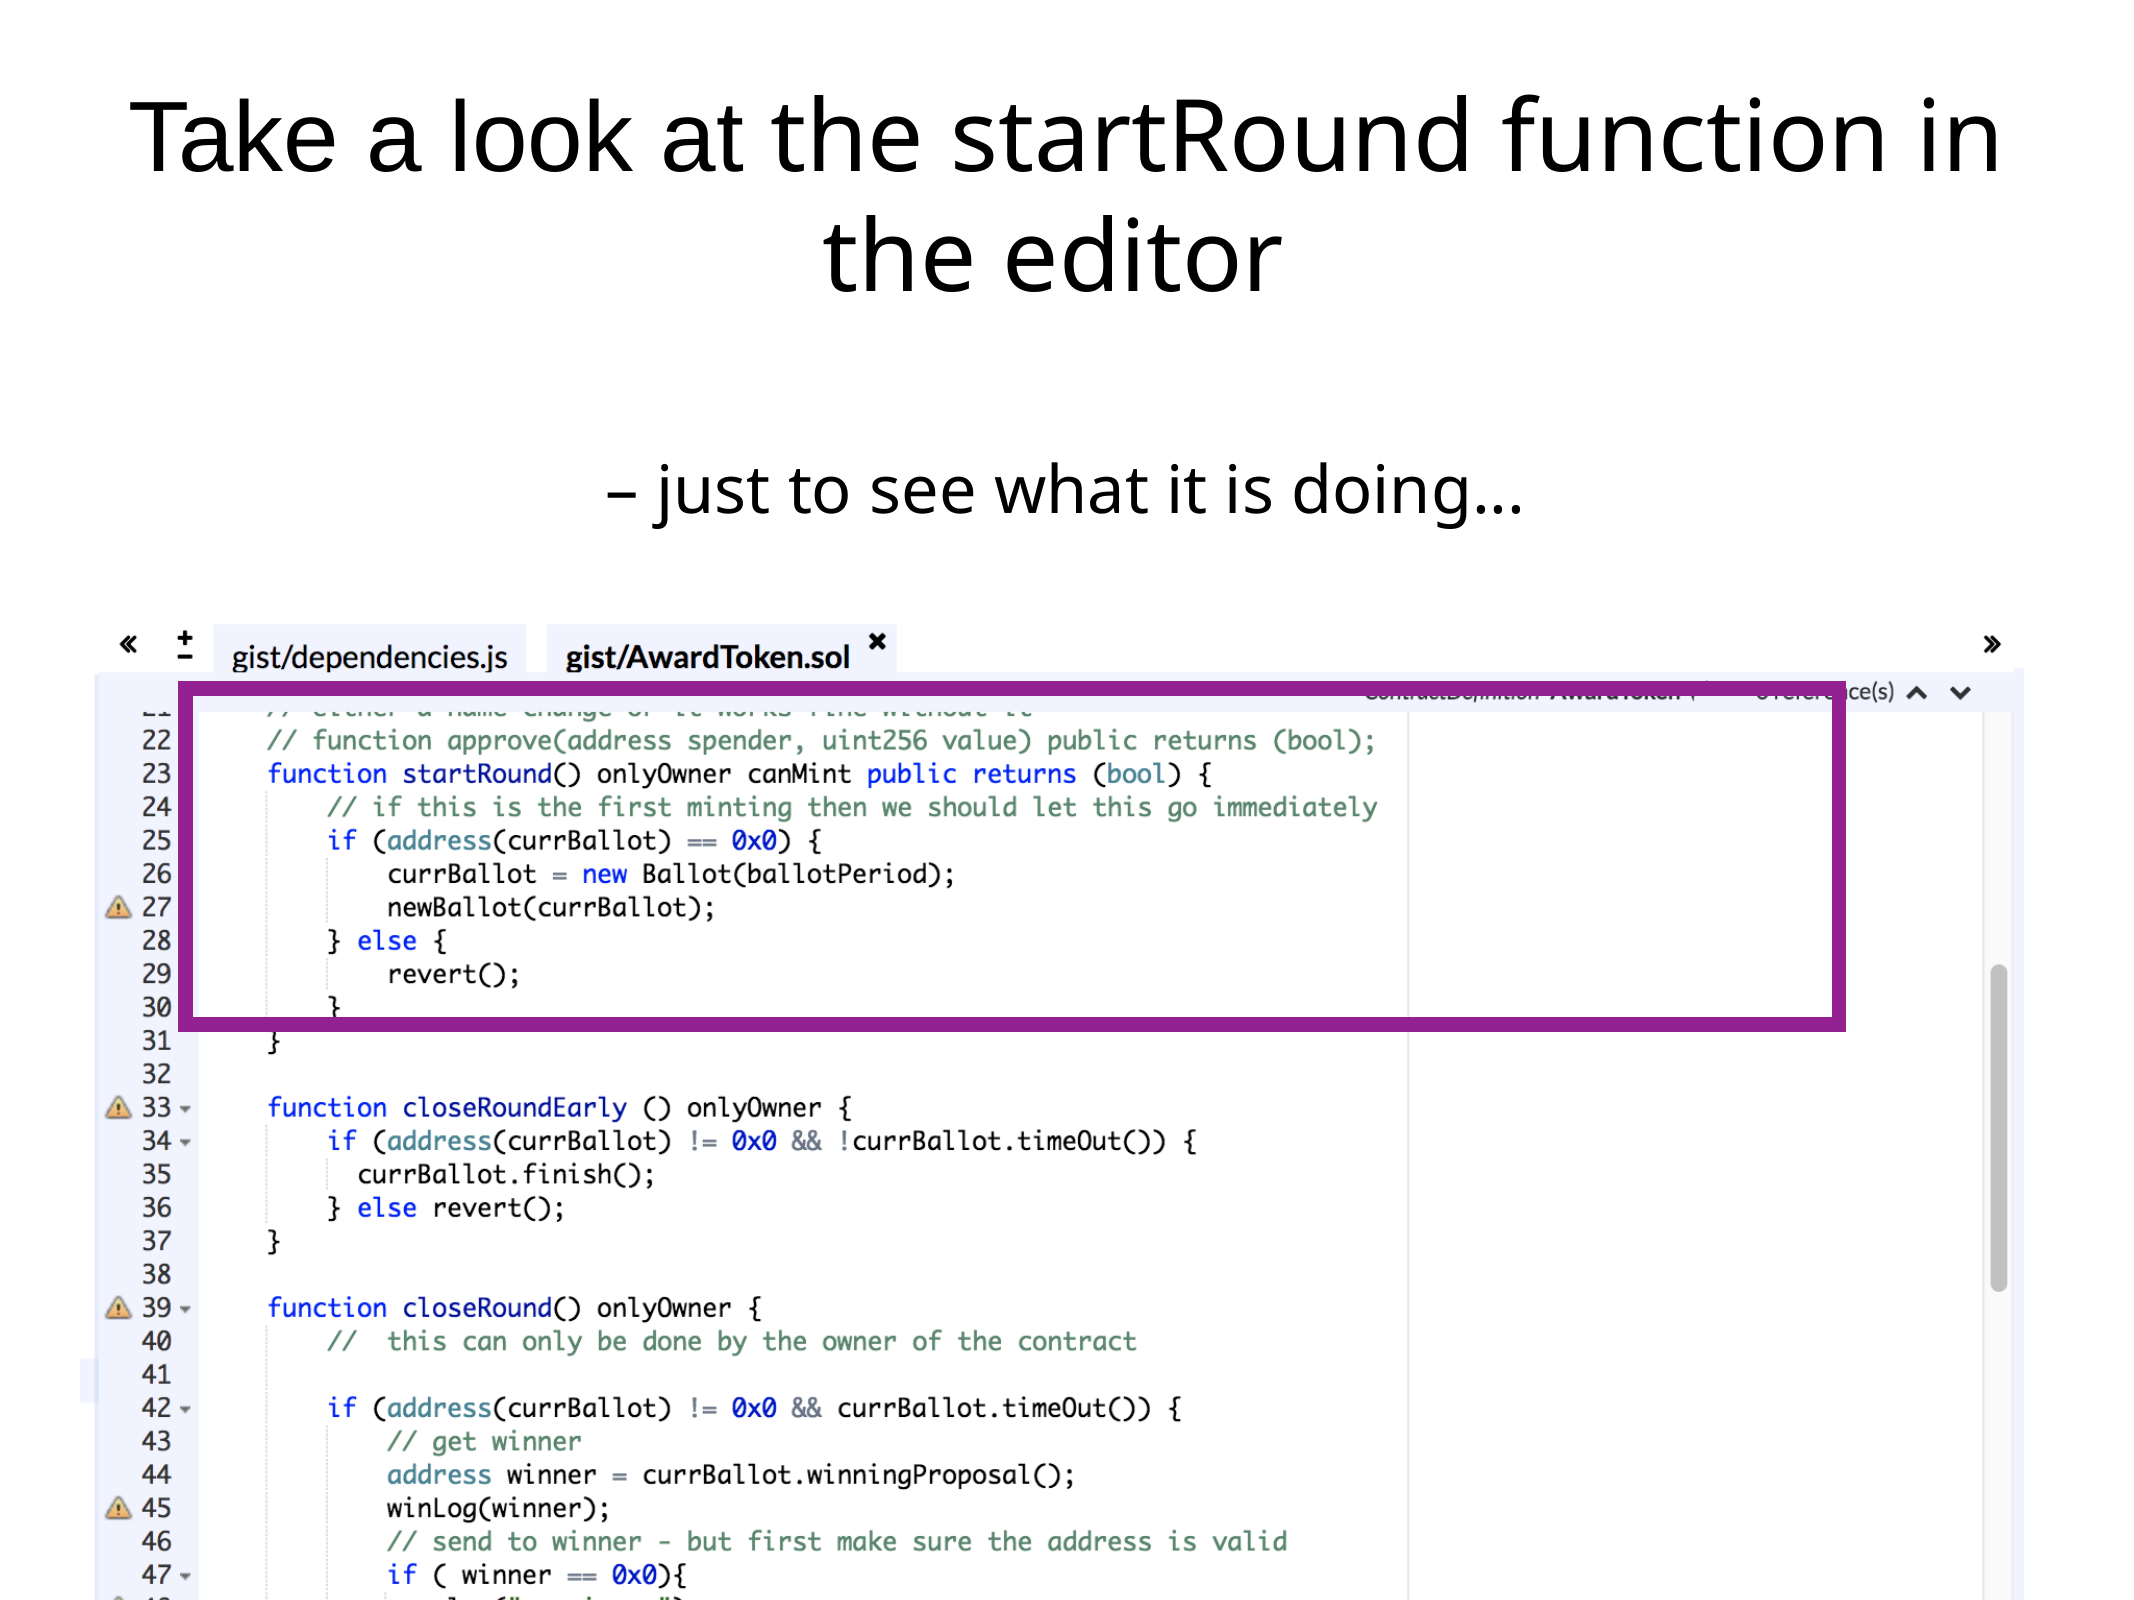

# Take a look at the startRound function in the editor – just to see what it is doing...